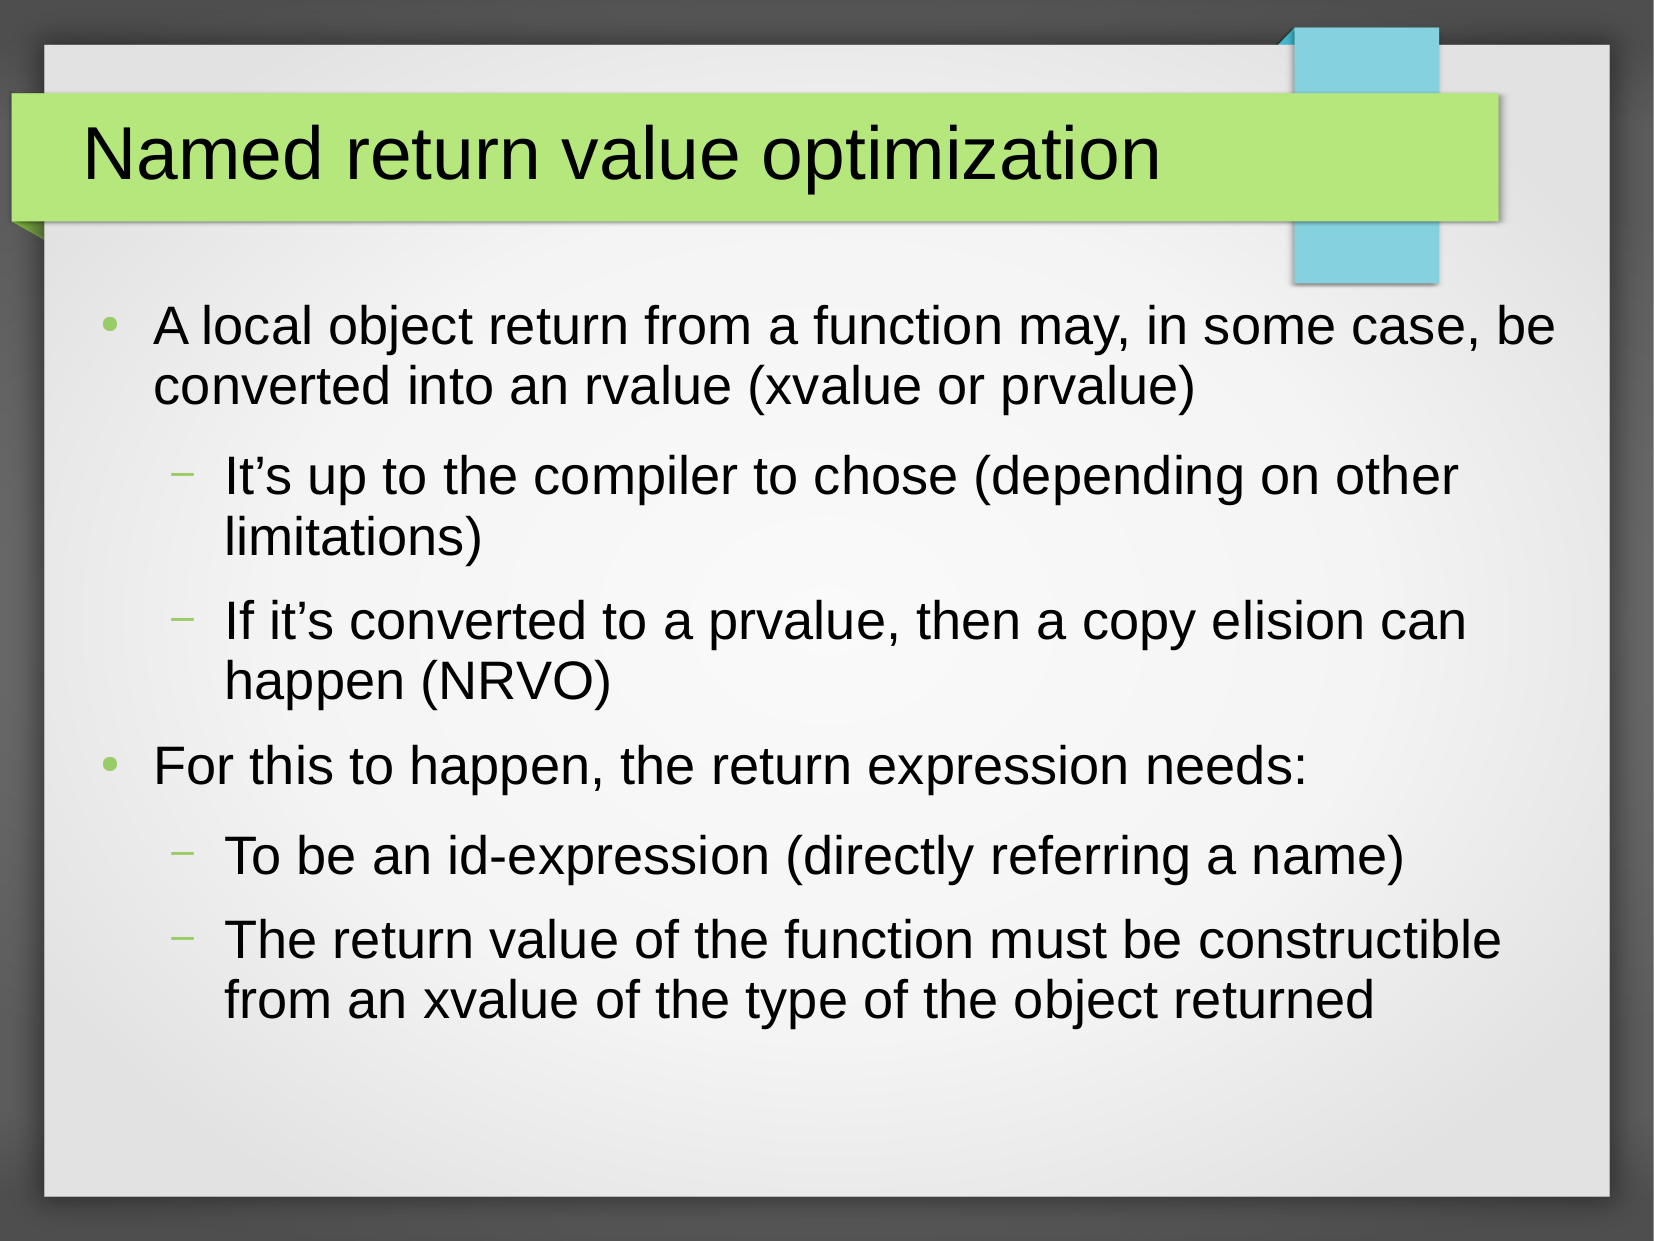

# Named return value optimization
A local object return from a function may, in some case, be converted into an rvalue (xvalue or prvalue)
It’s up to the compiler to chose (depending on other limitations)
If it’s converted to a prvalue, then a copy elision can happen (NRVO)
For this to happen, the return expression needs:
To be an id-expression (directly referring a name)
The return value of the function must be constructible from an xvalue of the type of the object returned